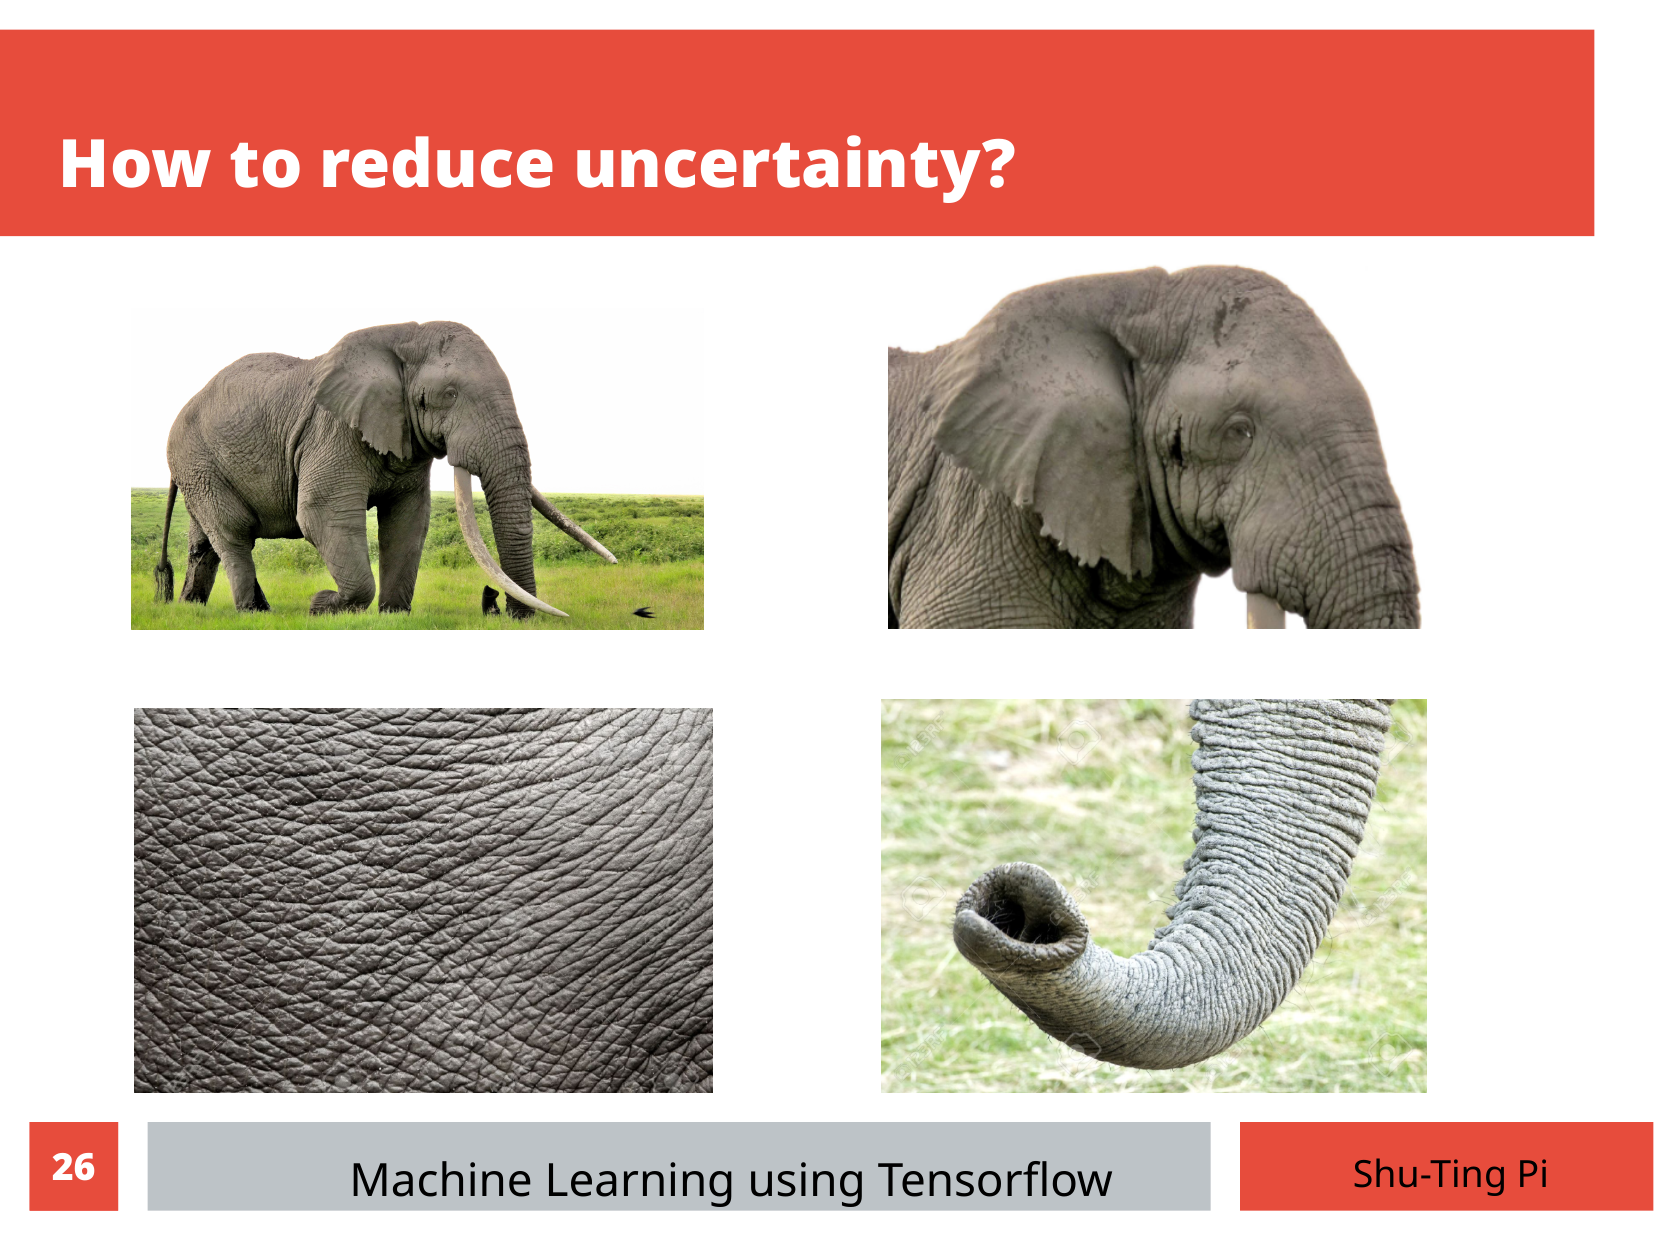

# How to reduce uncertainty?
26
Machine Learning using Tensorflow
Shu-Ting Pi